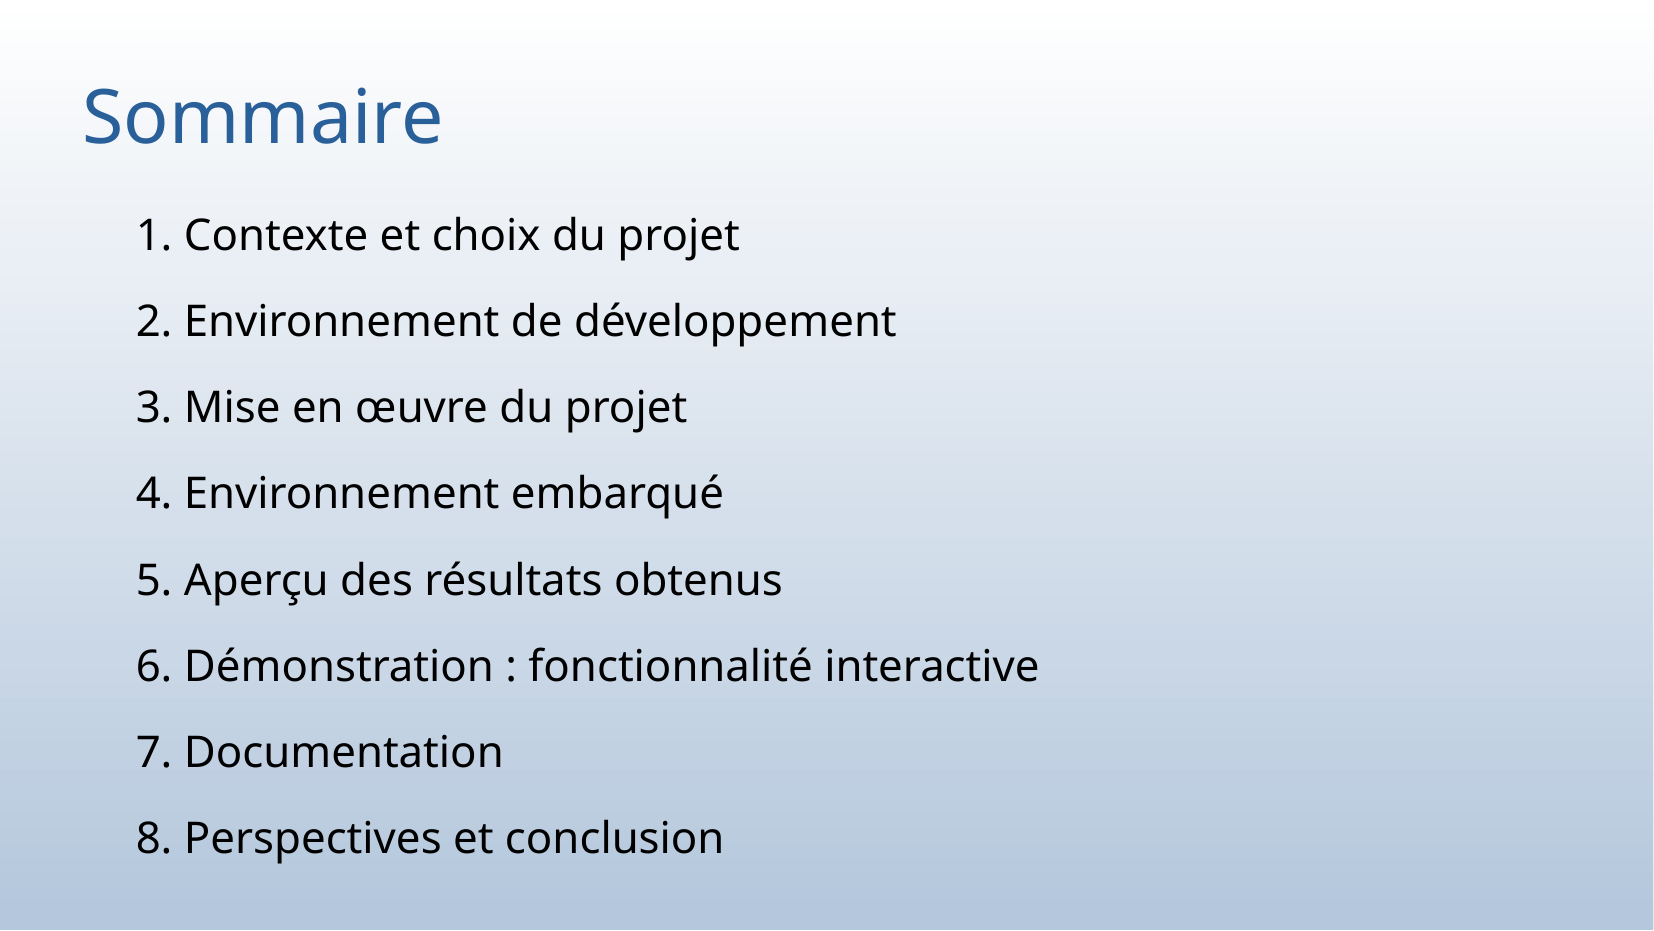

# Sommaire
1. Contexte et choix du projet
2. Environnement de développement
3. Mise en œuvre du projet
4. Environnement embarqué
5. Aperçu des résultats obtenus
6. Démonstration : fonctionnalité interactive
7. Documentation
8. Perspectives et conclusion